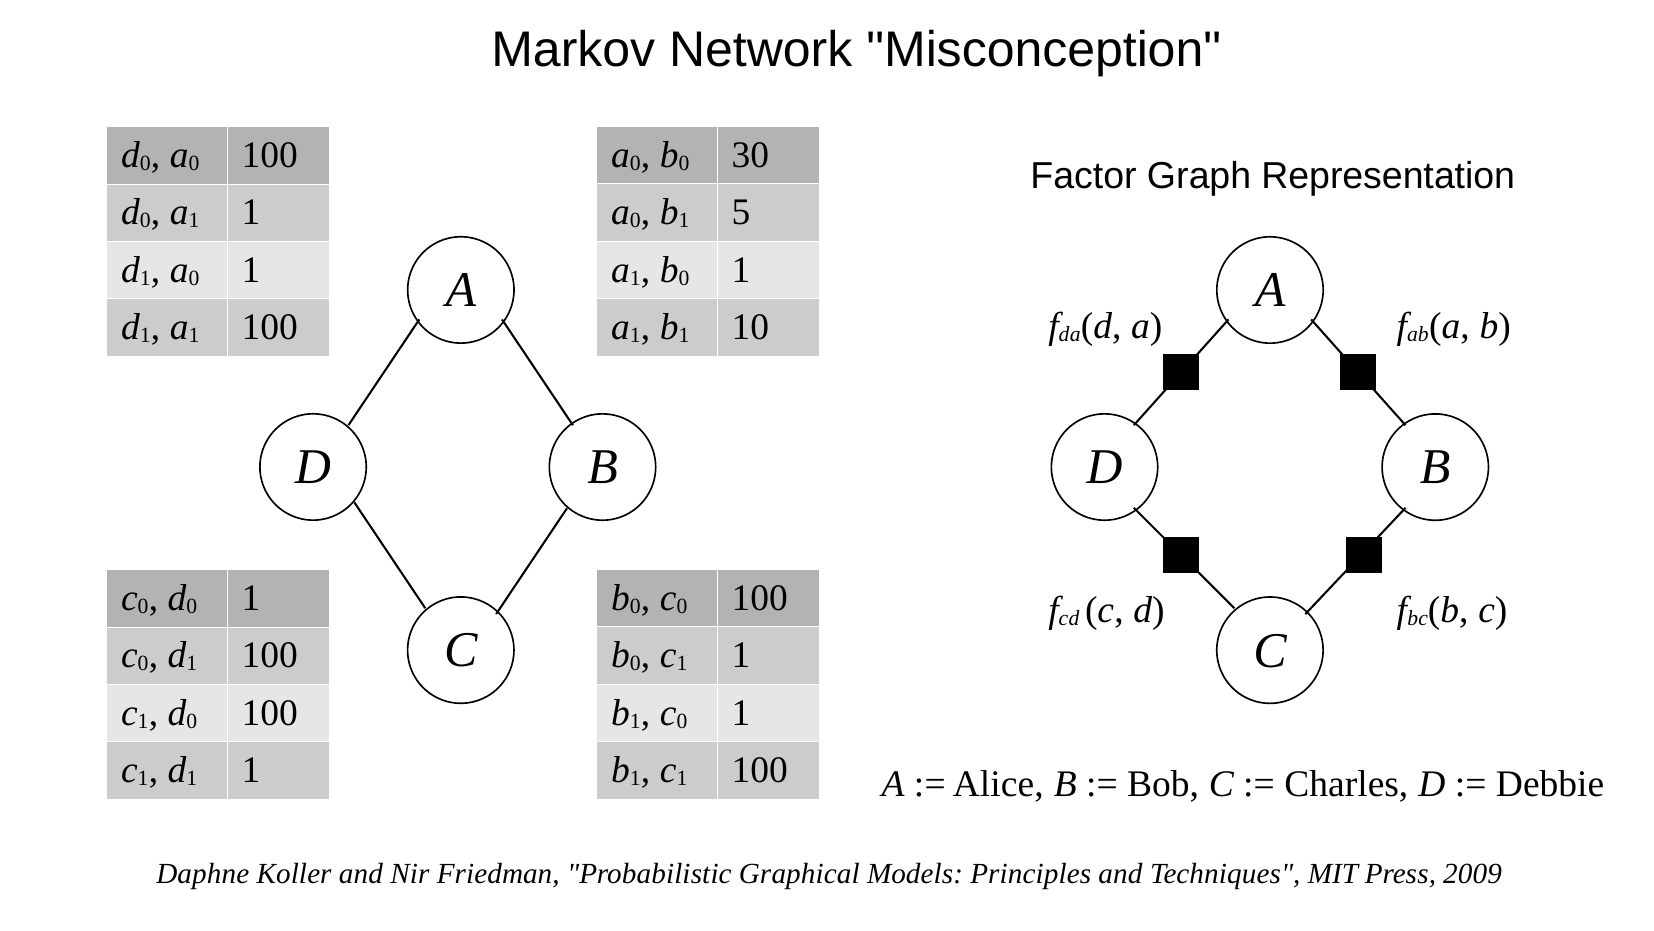

# Markov Network "Misconception"
| a0, b0 | 30 |
| --- | --- |
| a0, b1 | 5 |
| a1, b0 | 1 |
| a1, b1 | 10 |
| d0, a0 | 100 |
| --- | --- |
| d0, a1 | 1 |
| d1, a0 | 1 |
| d1, a1 | 100 |
Factor Graph Representation
A
A
fda(d, a)
fab(a, b)
D
B
D
B
| b0, c0 | 100 |
| --- | --- |
| b0, c1 | 1 |
| b1, c0 | 1 |
| b1, c1 | 100 |
| c0, d0 | 1 |
| --- | --- |
| c0, d1 | 100 |
| c1, d0 | 100 |
| c1, d1 | 1 |
fcd (c, d)
fbc(b, c)
C
C
A := Alice, B := Bob, C := Charles, D := Debbie
Daphne Koller and Nir Friedman, "Probabilistic Graphical Models: Principles and Techniques", MIT Press, 2009